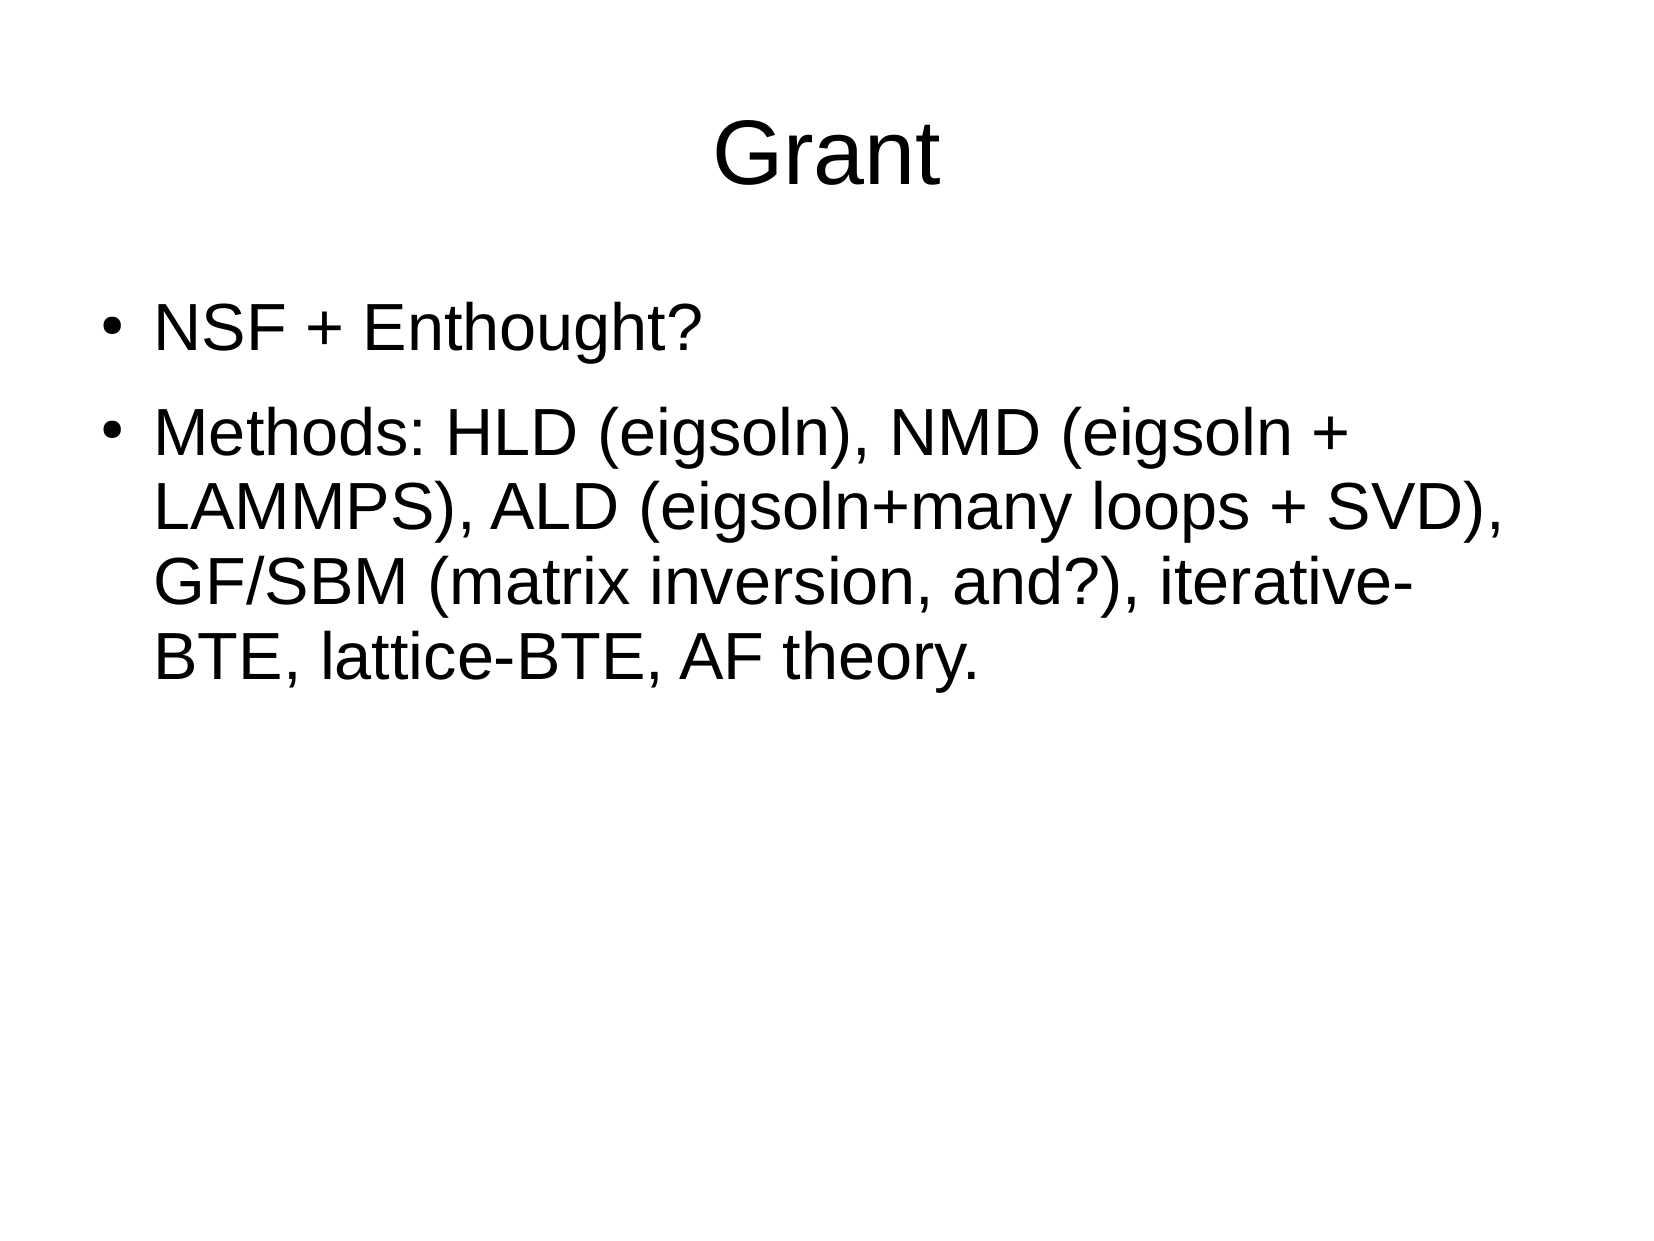

# Grant
NSF + Enthought?
Methods: HLD (eigsoln), NMD (eigsoln + LAMMPS), ALD (eigsoln+many loops + SVD), GF/SBM (matrix inversion, and?), iterative-BTE, lattice-BTE, AF theory.